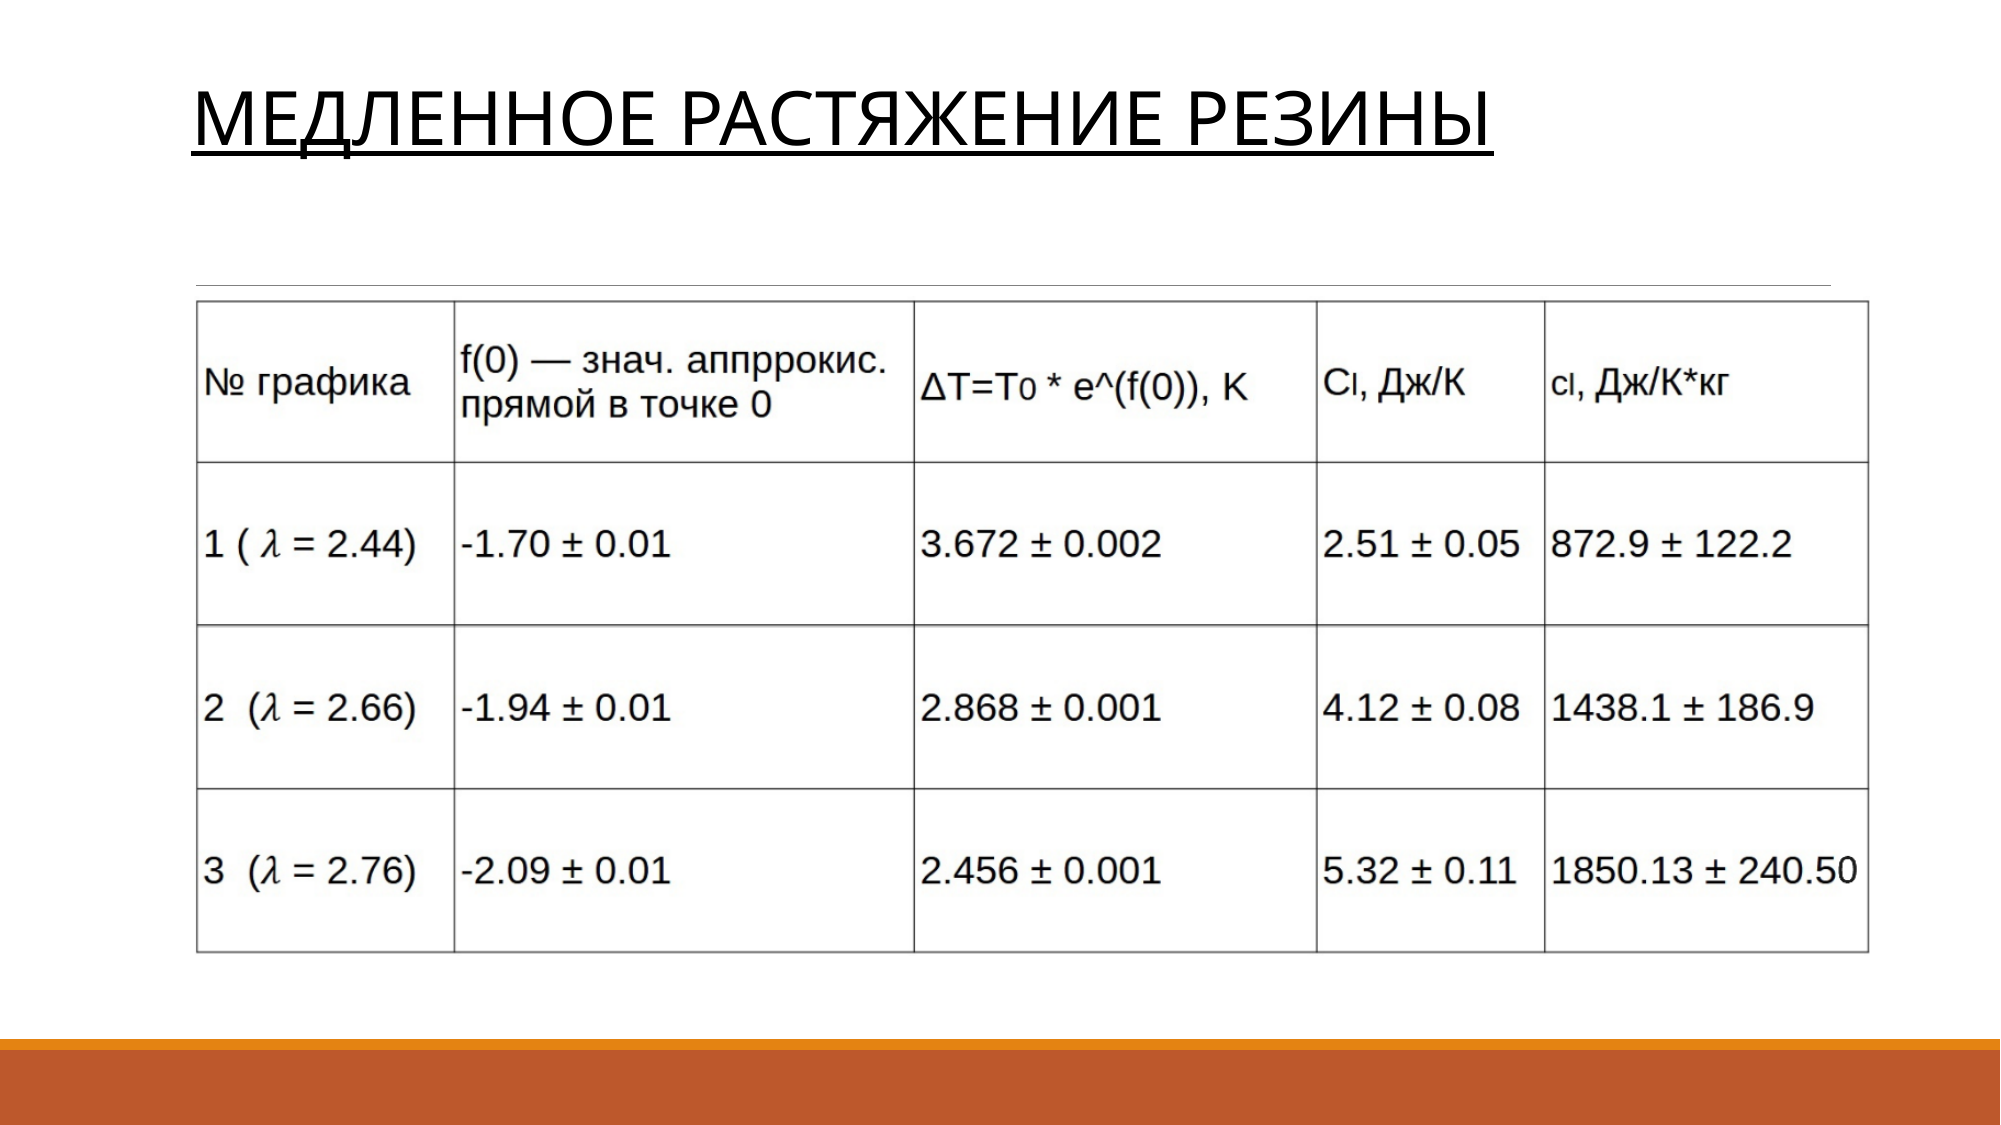

# Медленное растяжение резины
| № графика | f(0) — знач. аппррокис. прямой в точке 0 | ΔT=T0 \* e^(f(0)), K | Cl, Дж/К | сl, Дж/К\*кг |
| --- | --- | --- | --- | --- |
| 1 ( 𝜆 = 2.44) | -1.70 ± 0.01 | 3.672 ± 0.002 | 2.51 ± 0.05 | 872.9 ± 122.2 |
| 2 (𝜆 = 2.66) | -1.94 ± 0.01 | 2.868 ± 0.001 | 4.12 ± 0.08 | 1438.1 ± 186.9 |
| 3 (𝜆 = 2.76) | -2.09 ± 0.01 | 2.456 ± 0.001 | 5.32 ± 0.11 | 1850.13 ± 240.5 |